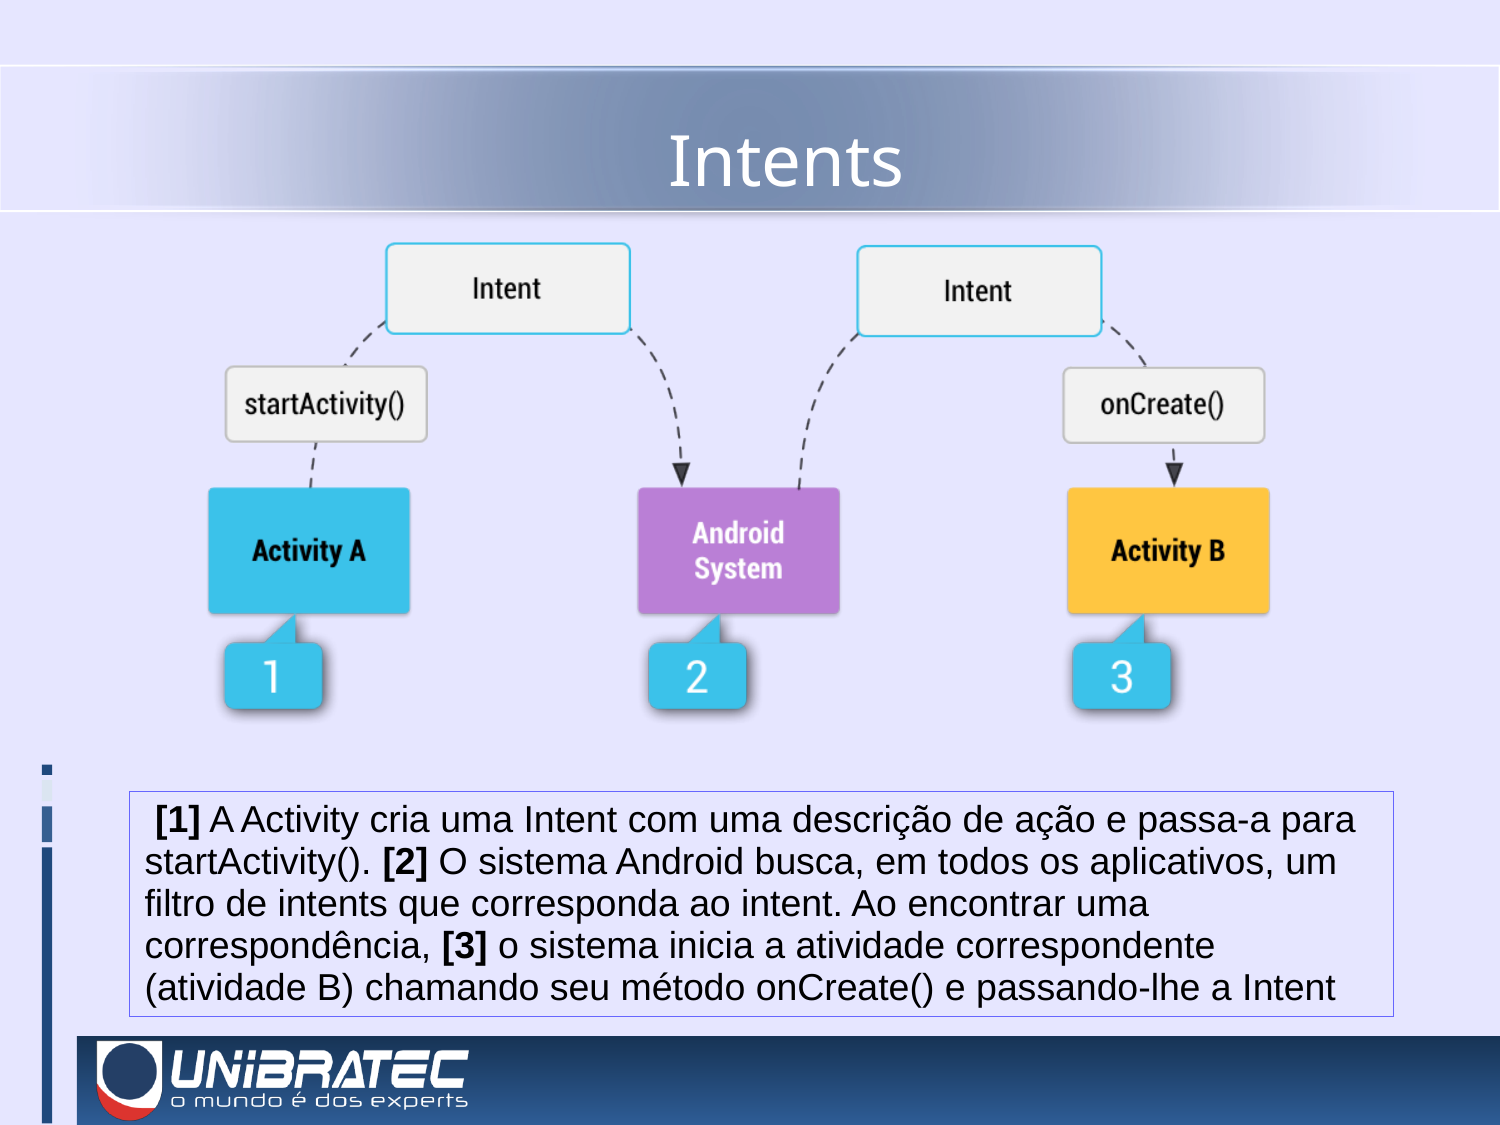

# Intents
 [1] A Activity cria uma Intent com uma descrição de ação e passa-a para startActivity(). [2] O sistema Android busca, em todos os aplicativos, um filtro de intents que corresponda ao intent. Ao encontrar uma correspondência, [3] o sistema inicia a atividade correspondente (atividade B) chamando seu método onCreate() e passando-lhe a Intent